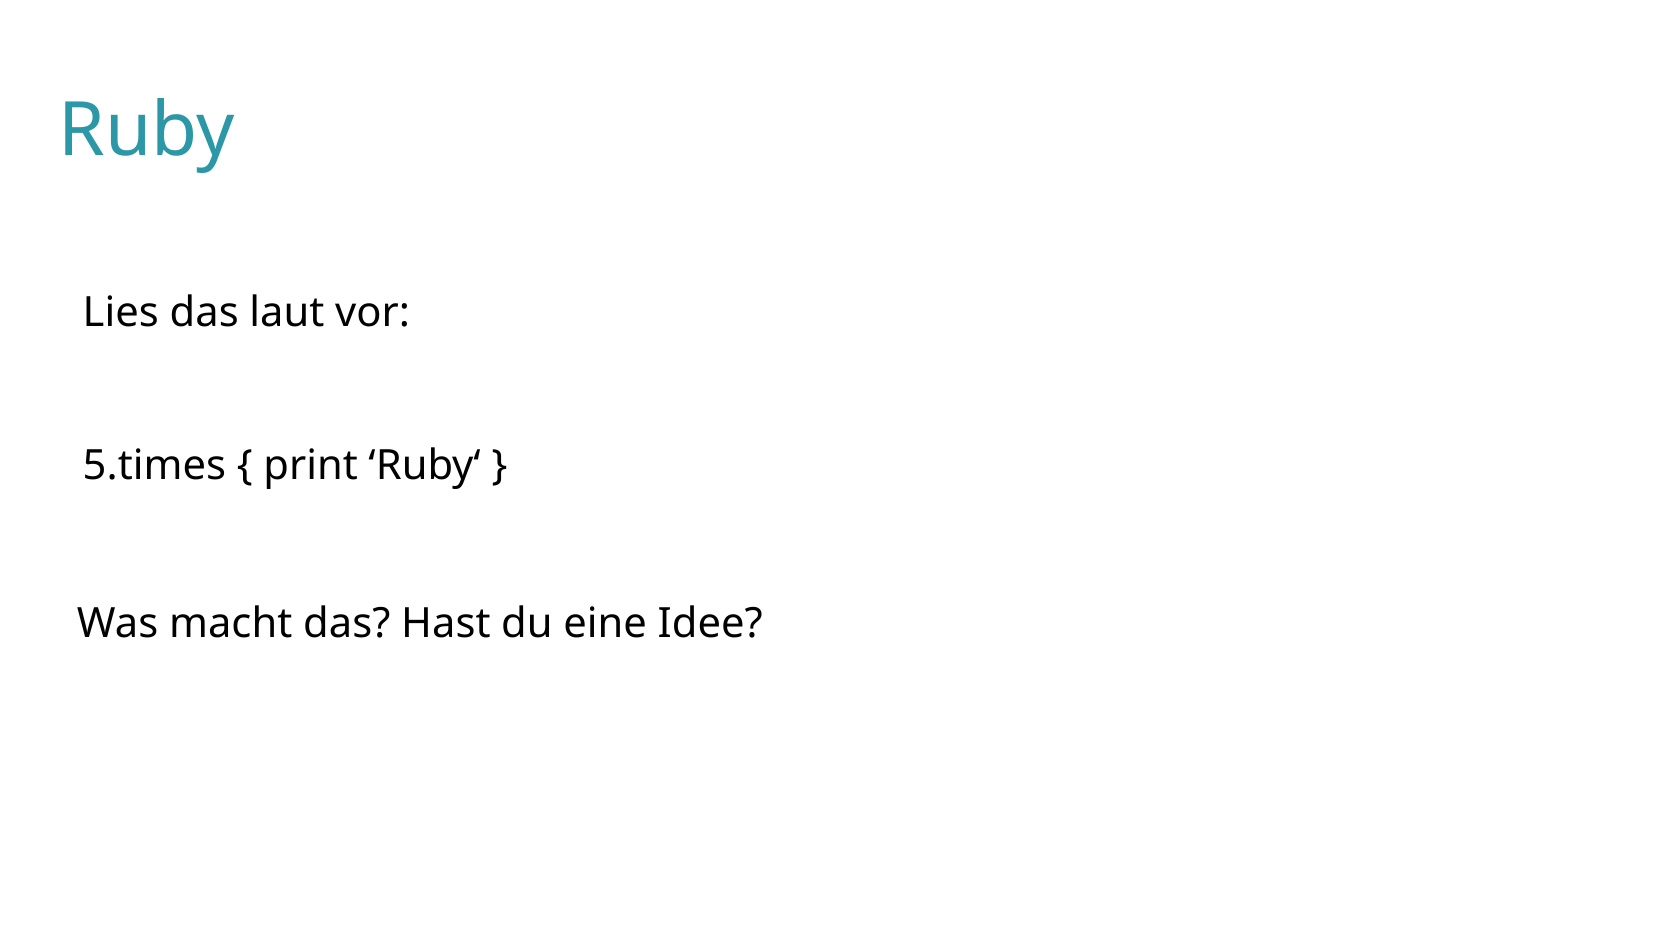

# Ruby
Lies das laut vor:
5.times { print ‘Ruby‘ }
Was macht das? Hast du eine Idee?